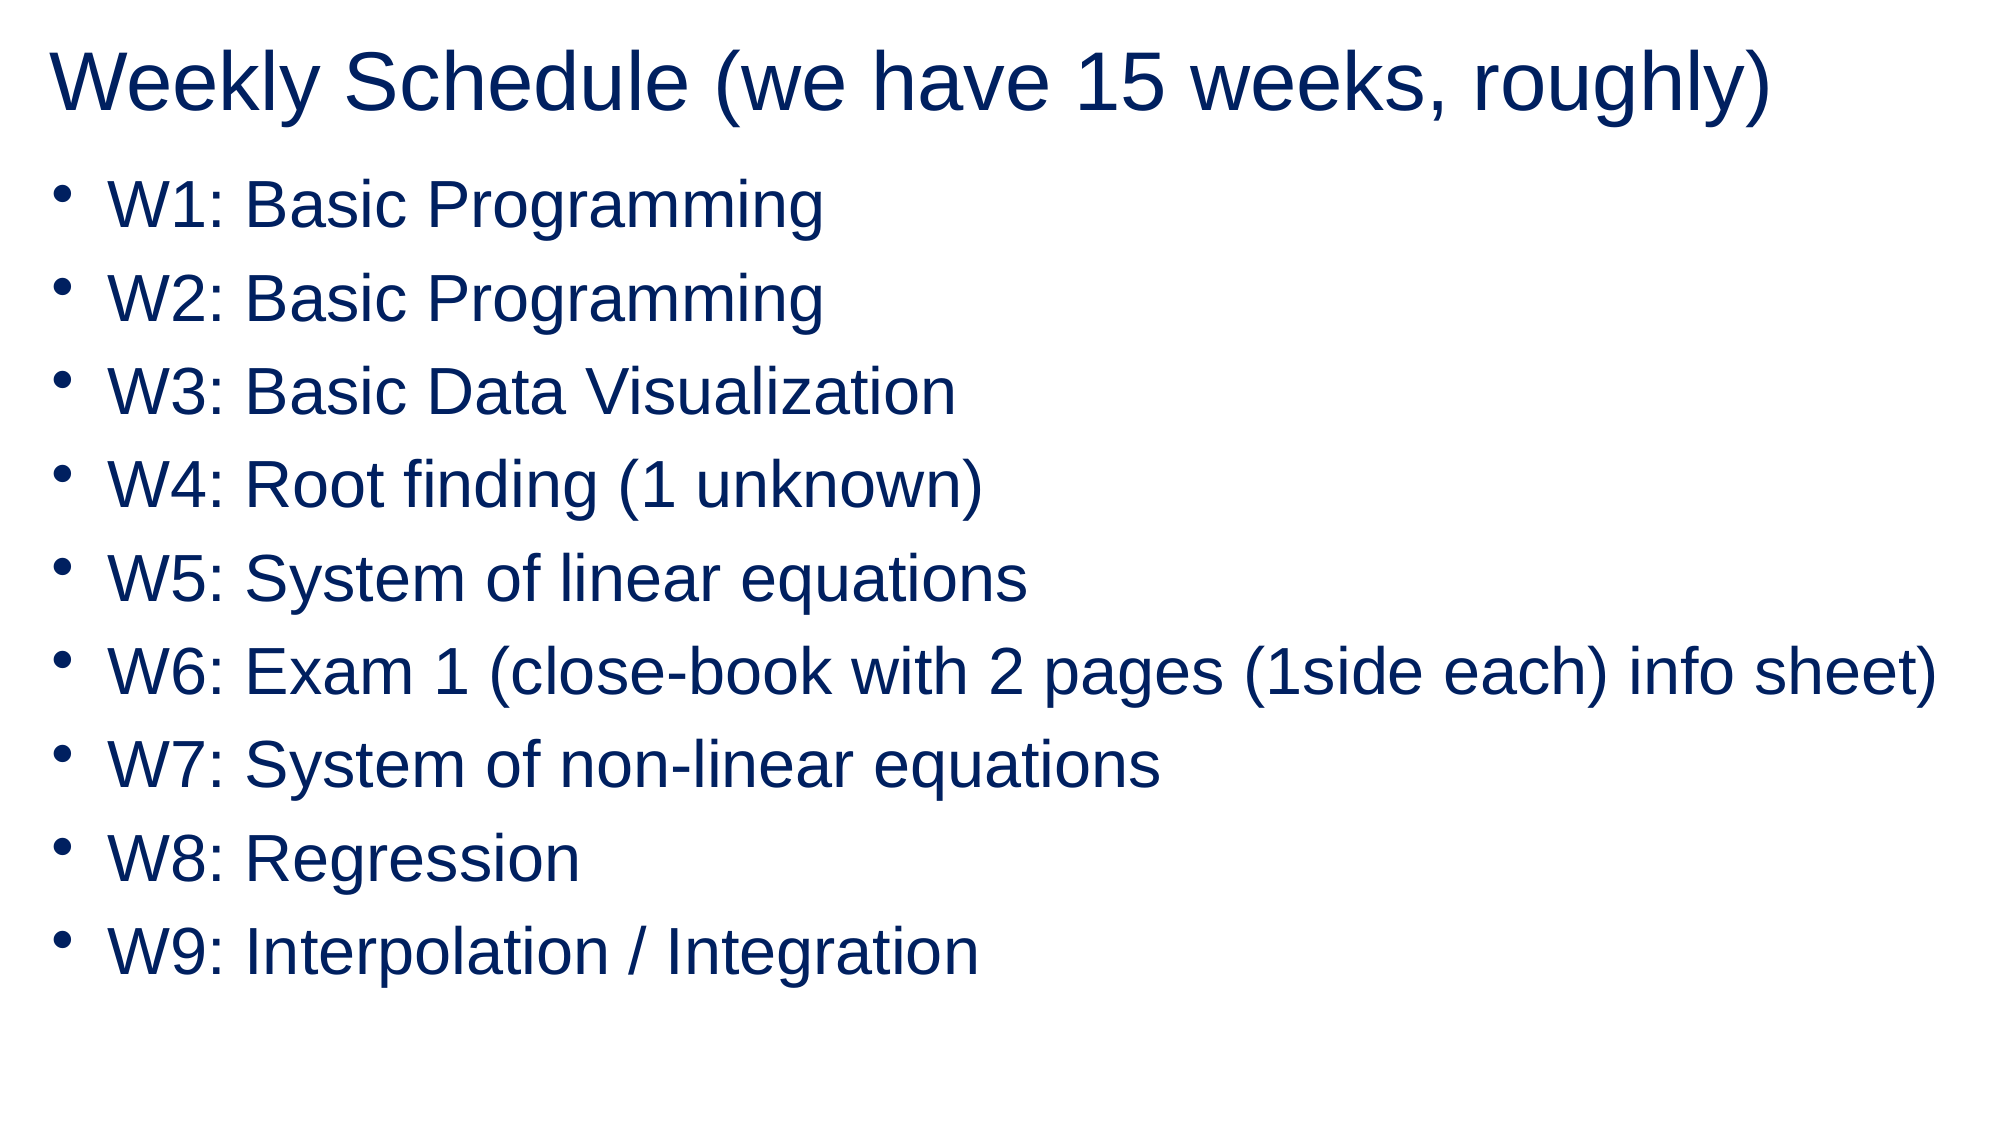

# Weekly Schedule (we have 15 weeks, roughly)
W1: Basic Programming
W2: Basic Programming
W3: Basic Data Visualization
W4: Root finding (1 unknown)
W5: System of linear equations
W6: Exam 1 (close-book with 2 pages (1side each) info sheet)
W7: System of non-linear equations
W8: Regression
W9: Interpolation / Integration